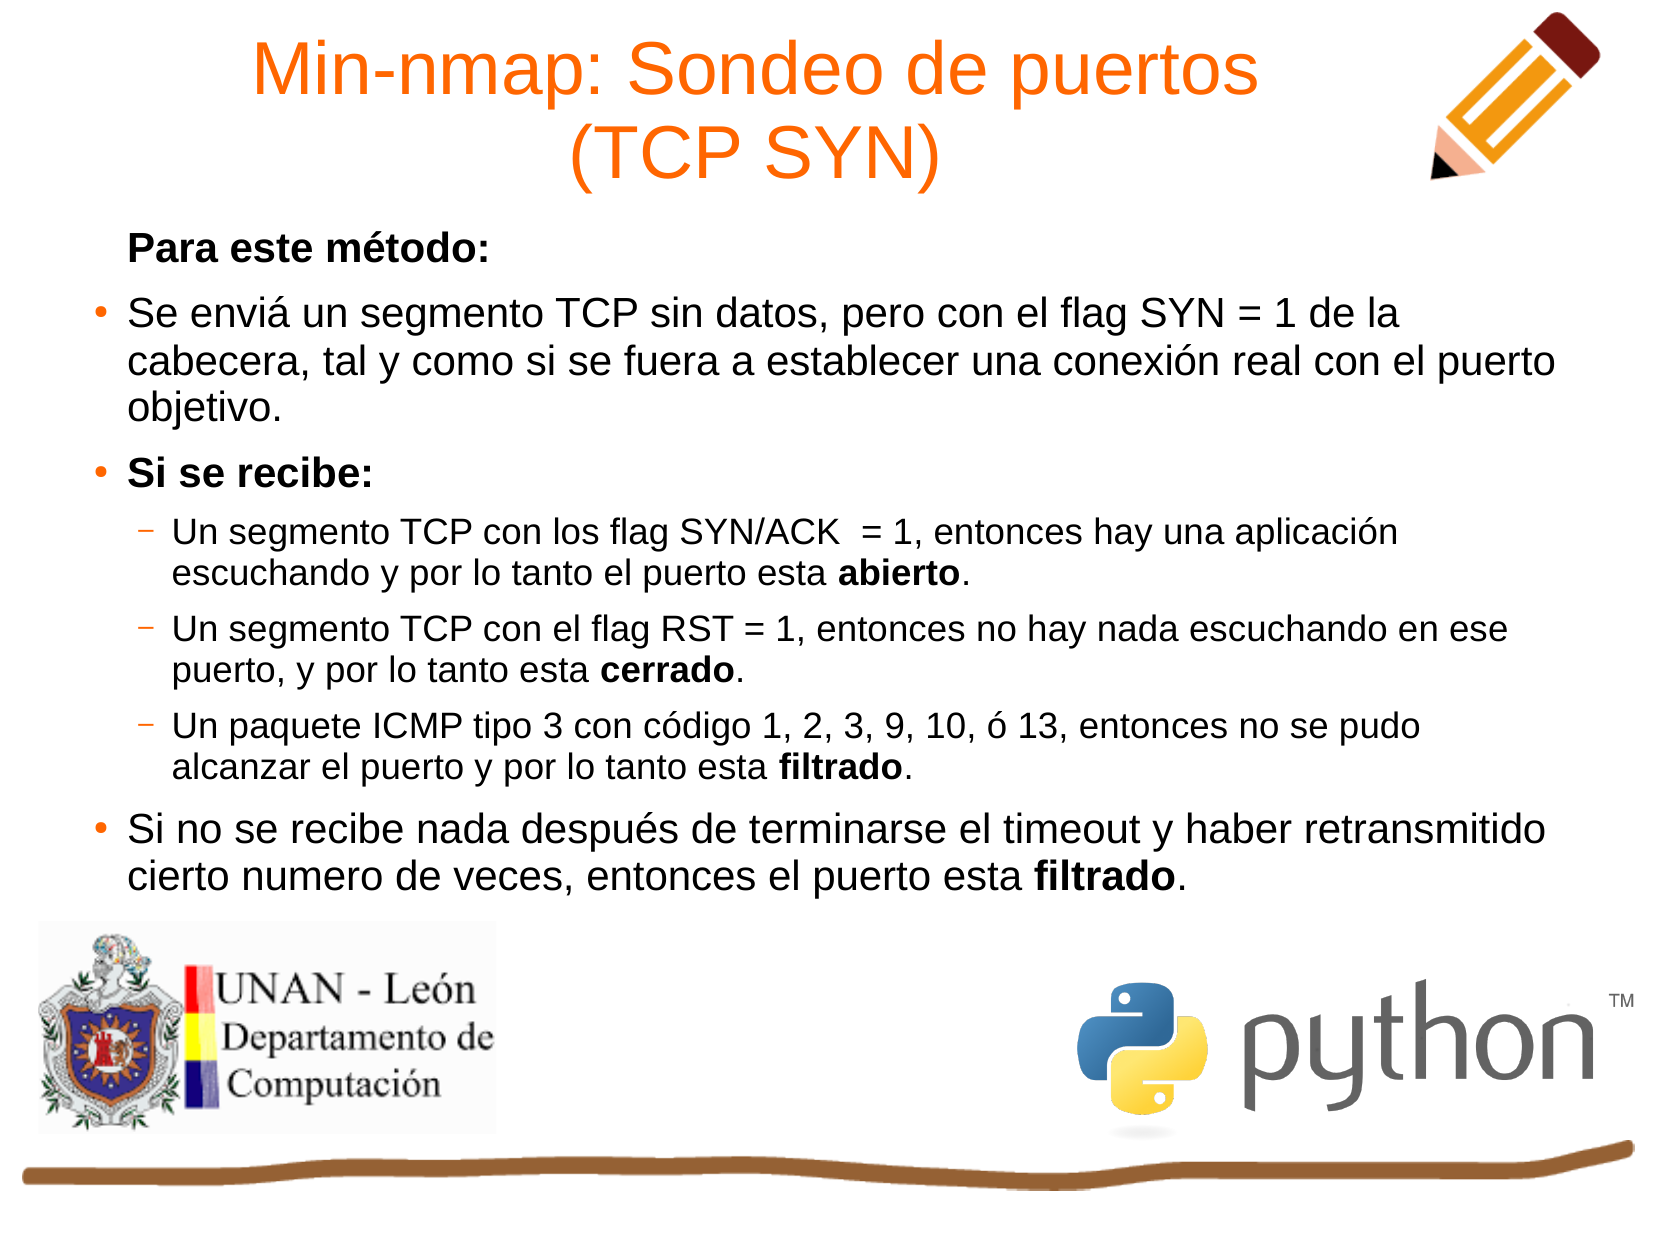

# Min-nmap: Sondeo de puertos (TCP SYN)
Para este método:
Se enviá un segmento TCP sin datos, pero con el flag SYN = 1 de la cabecera, tal y como si se fuera a establecer una conexión real con el puerto objetivo.
Si se recibe:
Un segmento TCP con los flag SYN/ACK = 1, entonces hay una aplicación escuchando y por lo tanto el puerto esta abierto.
Un segmento TCP con el flag RST = 1, entonces no hay nada escuchando en ese puerto, y por lo tanto esta cerrado.
Un paquete ICMP tipo 3 con código 1, 2, 3, 9, 10, ó 13, entonces no se pudo alcanzar el puerto y por lo tanto esta filtrado.
Si no se recibe nada después de terminarse el timeout y haber retransmitido cierto numero de veces, entonces el puerto esta filtrado.